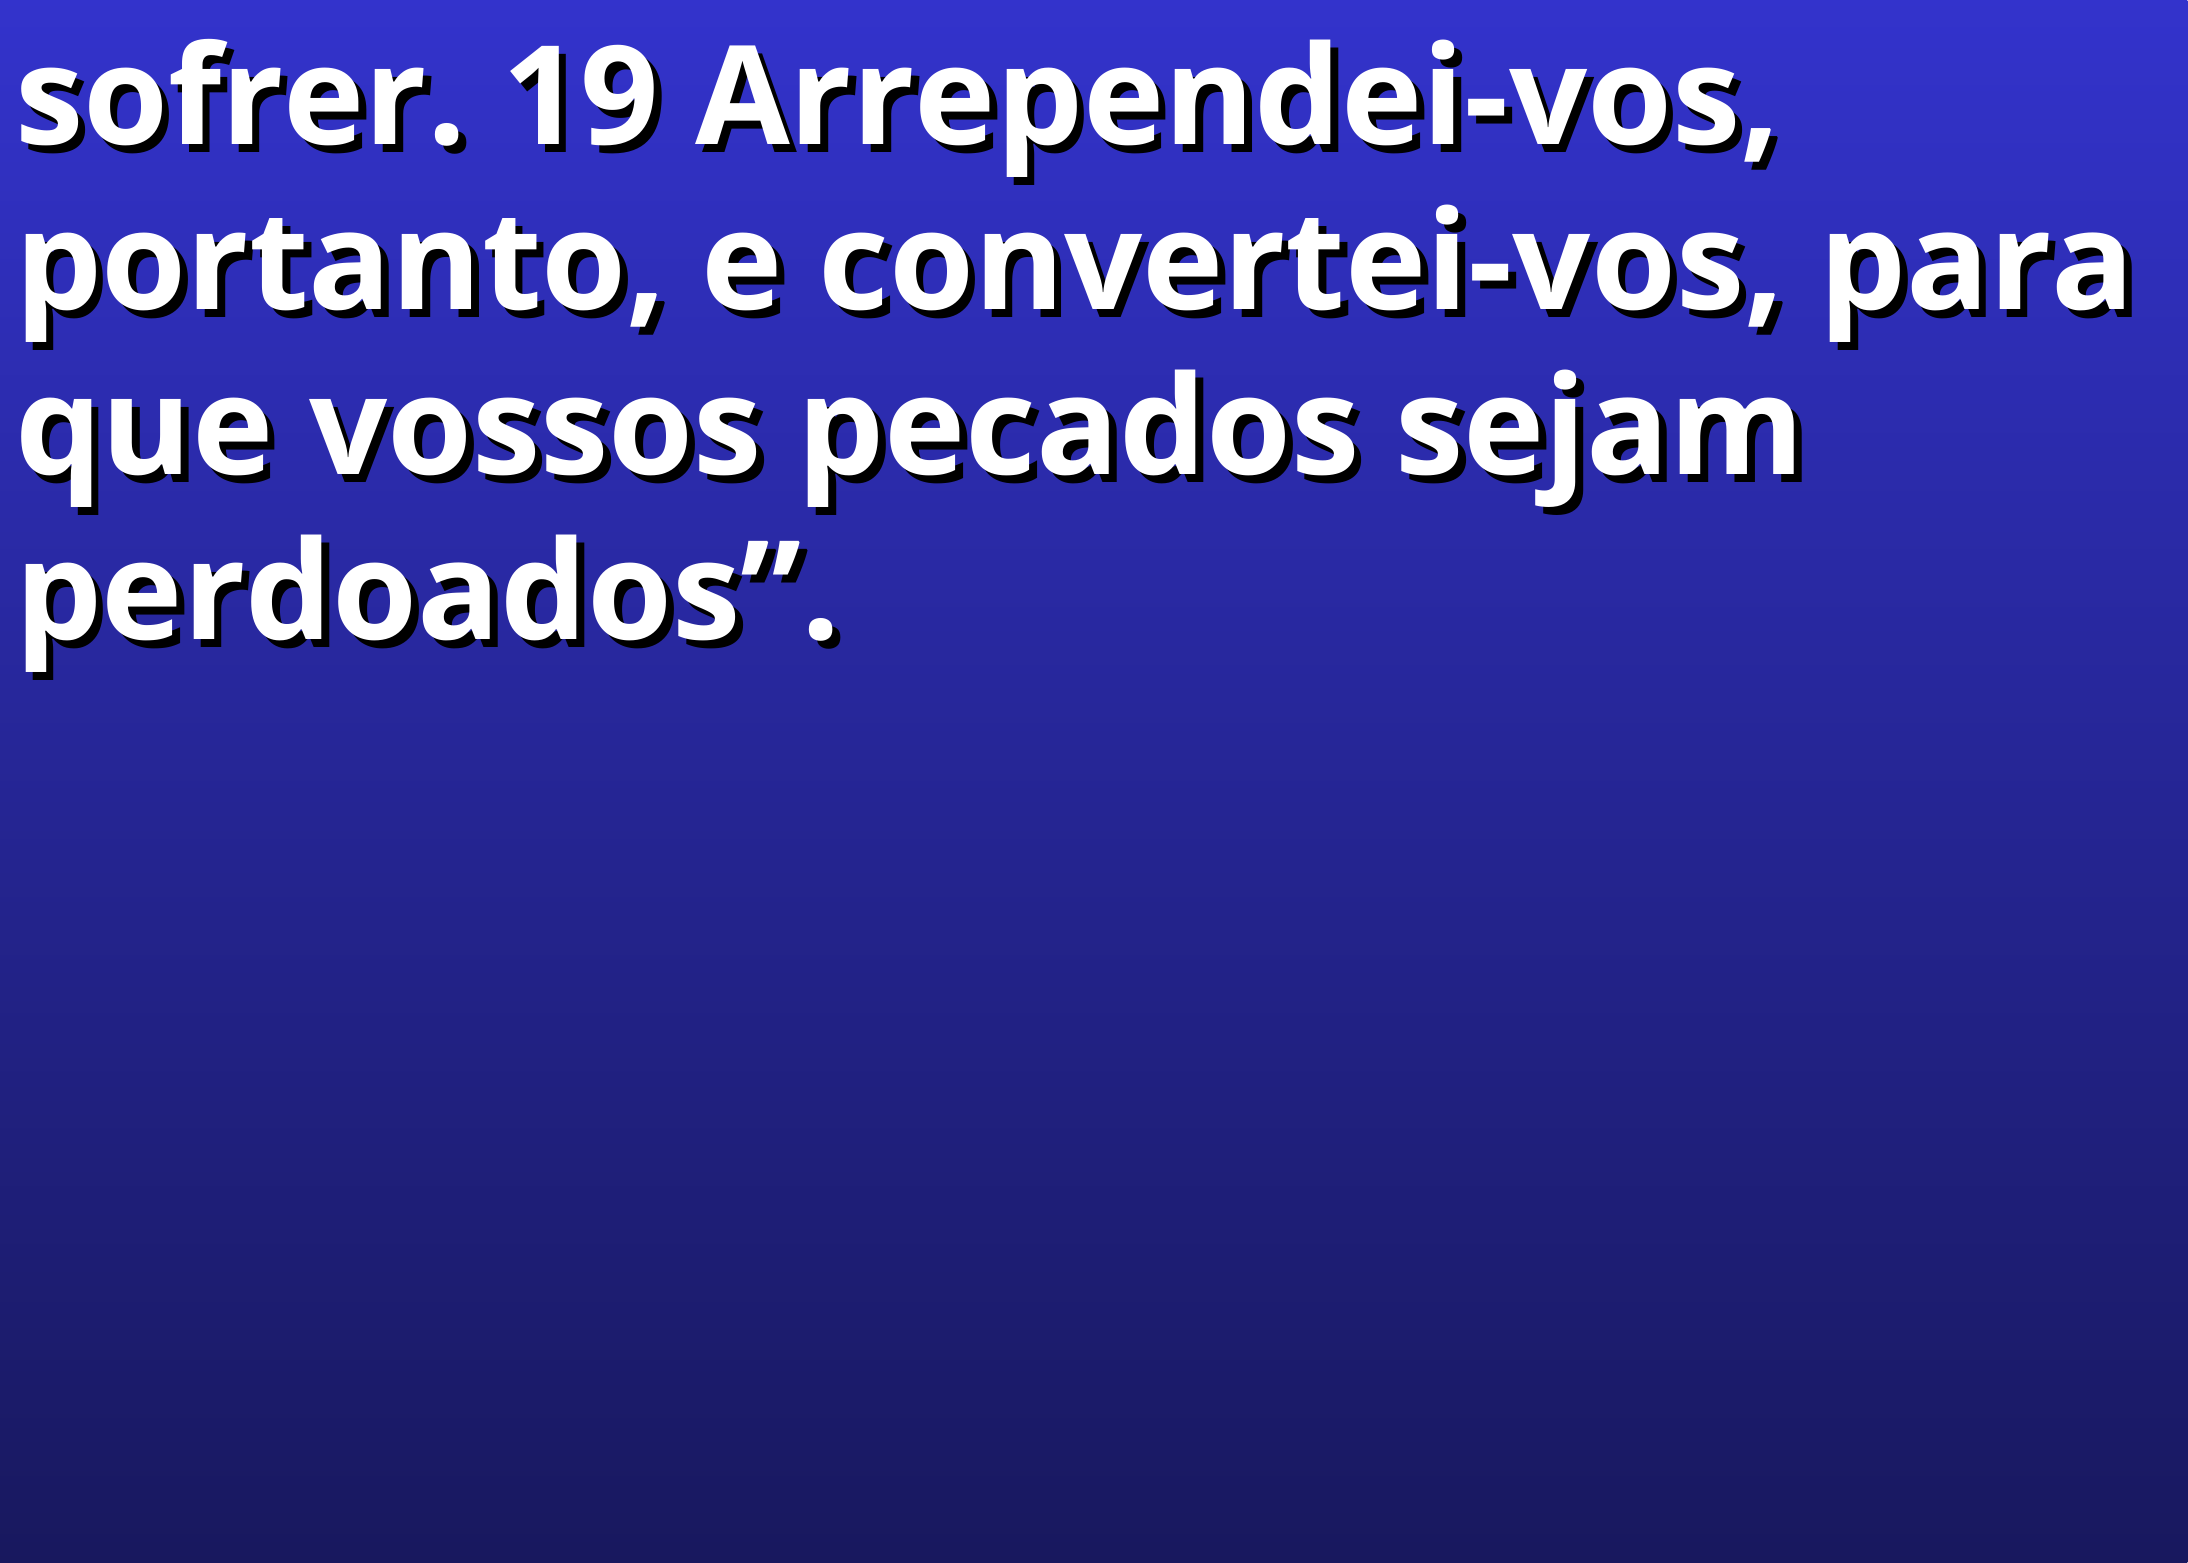

sofrer. 19 Arrependei-vos, portanto, e convertei-vos, para que vossos pecados sejam perdoados”.